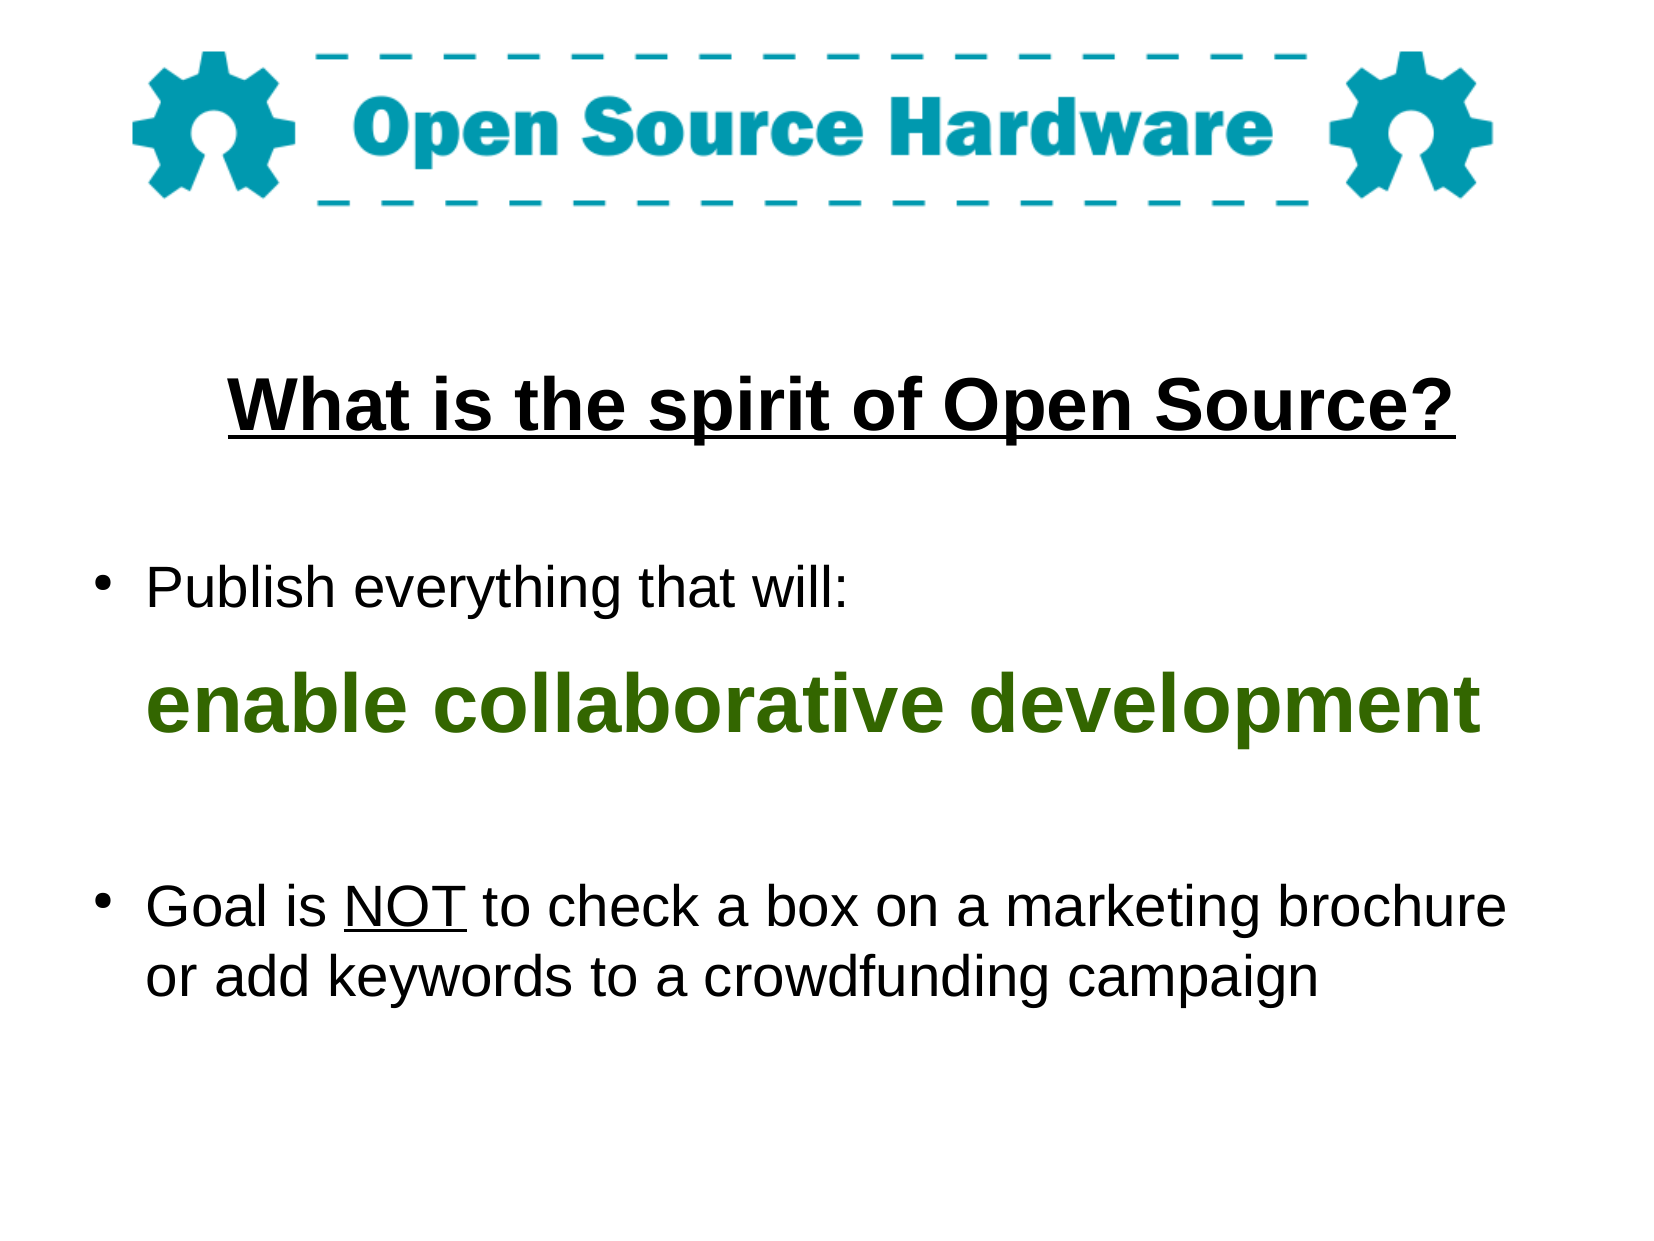

# What is the spirit of Open Source?
Publish everything that will:
enable collaborative development
Goal is NOT to check a box on a marketing brochure or add keywords to a crowdfunding campaign